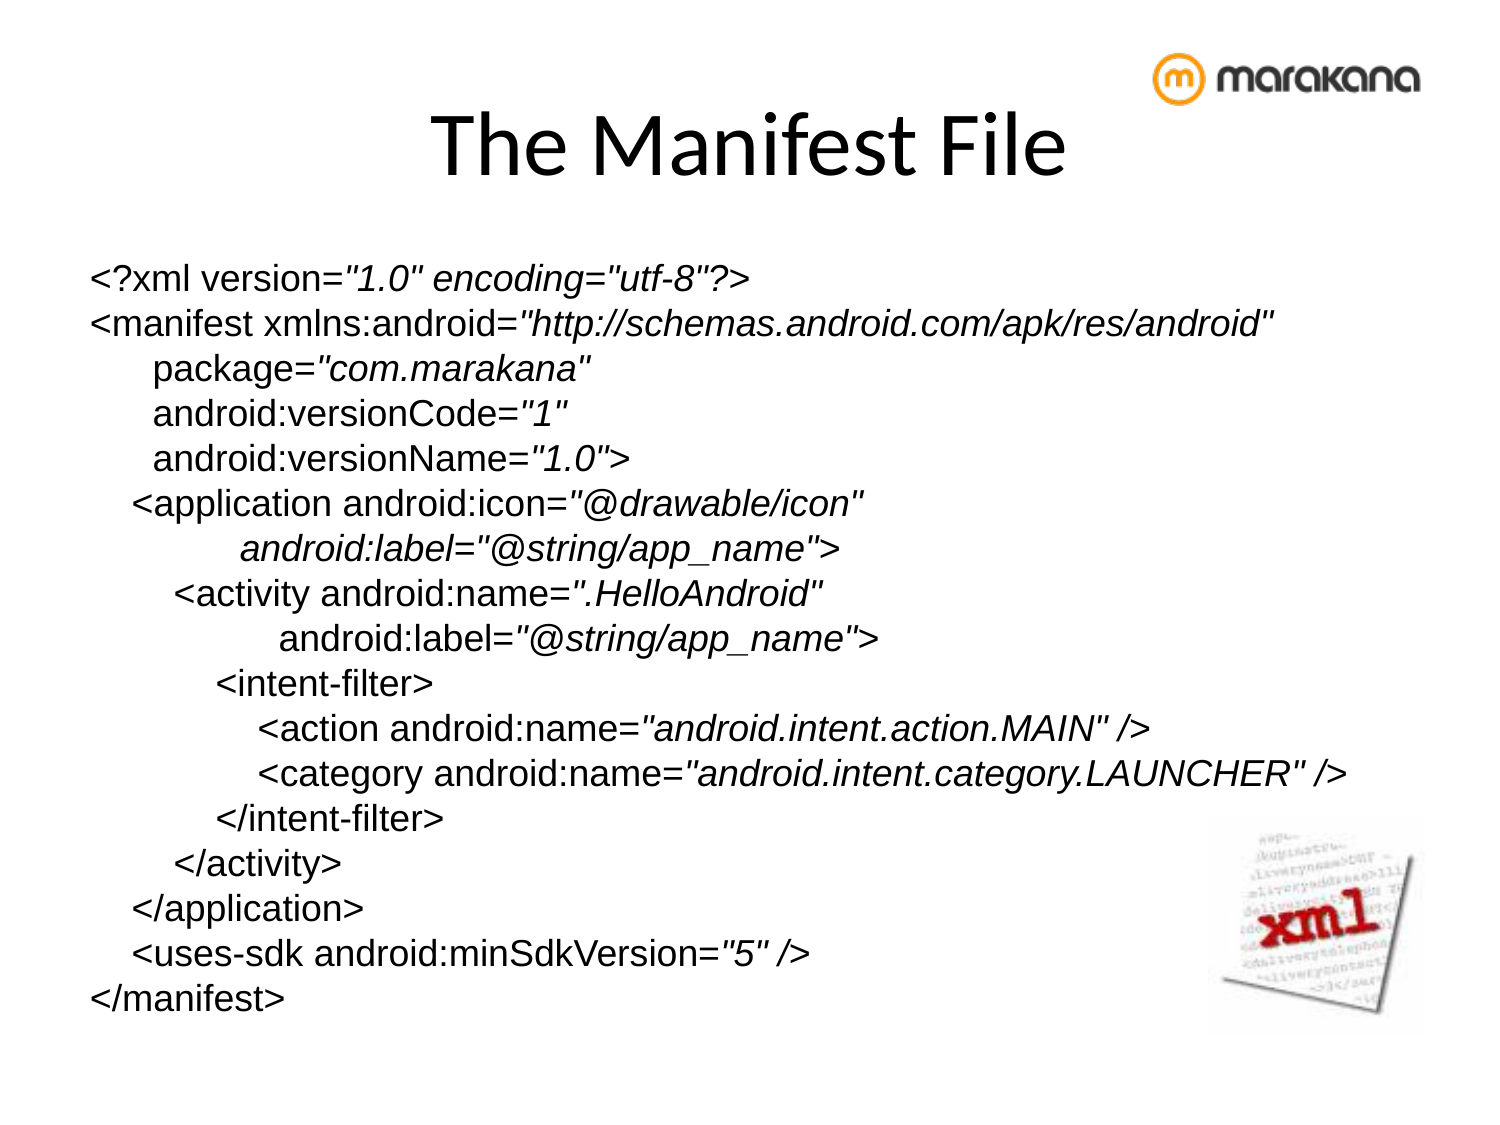

# The Manifest File
<?xml version="1.0" encoding="utf-8"?>
<manifest xmlns:android="http://schemas.android.com/apk/res/android"
 package="com.marakana"
 android:versionCode="1"
 android:versionName="1.0">
 <application android:icon="@drawable/icon"
		android:label="@string/app_name">
 <activity android:name=".HelloAndroid"
 android:label="@string/app_name">
 <intent-filter>
 <action android:name="android.intent.action.MAIN" />
 <category android:name="android.intent.category.LAUNCHER" />
 </intent-filter>
 </activity>
 </application>
 <uses-sdk android:minSdkVersion="5" />
</manifest>